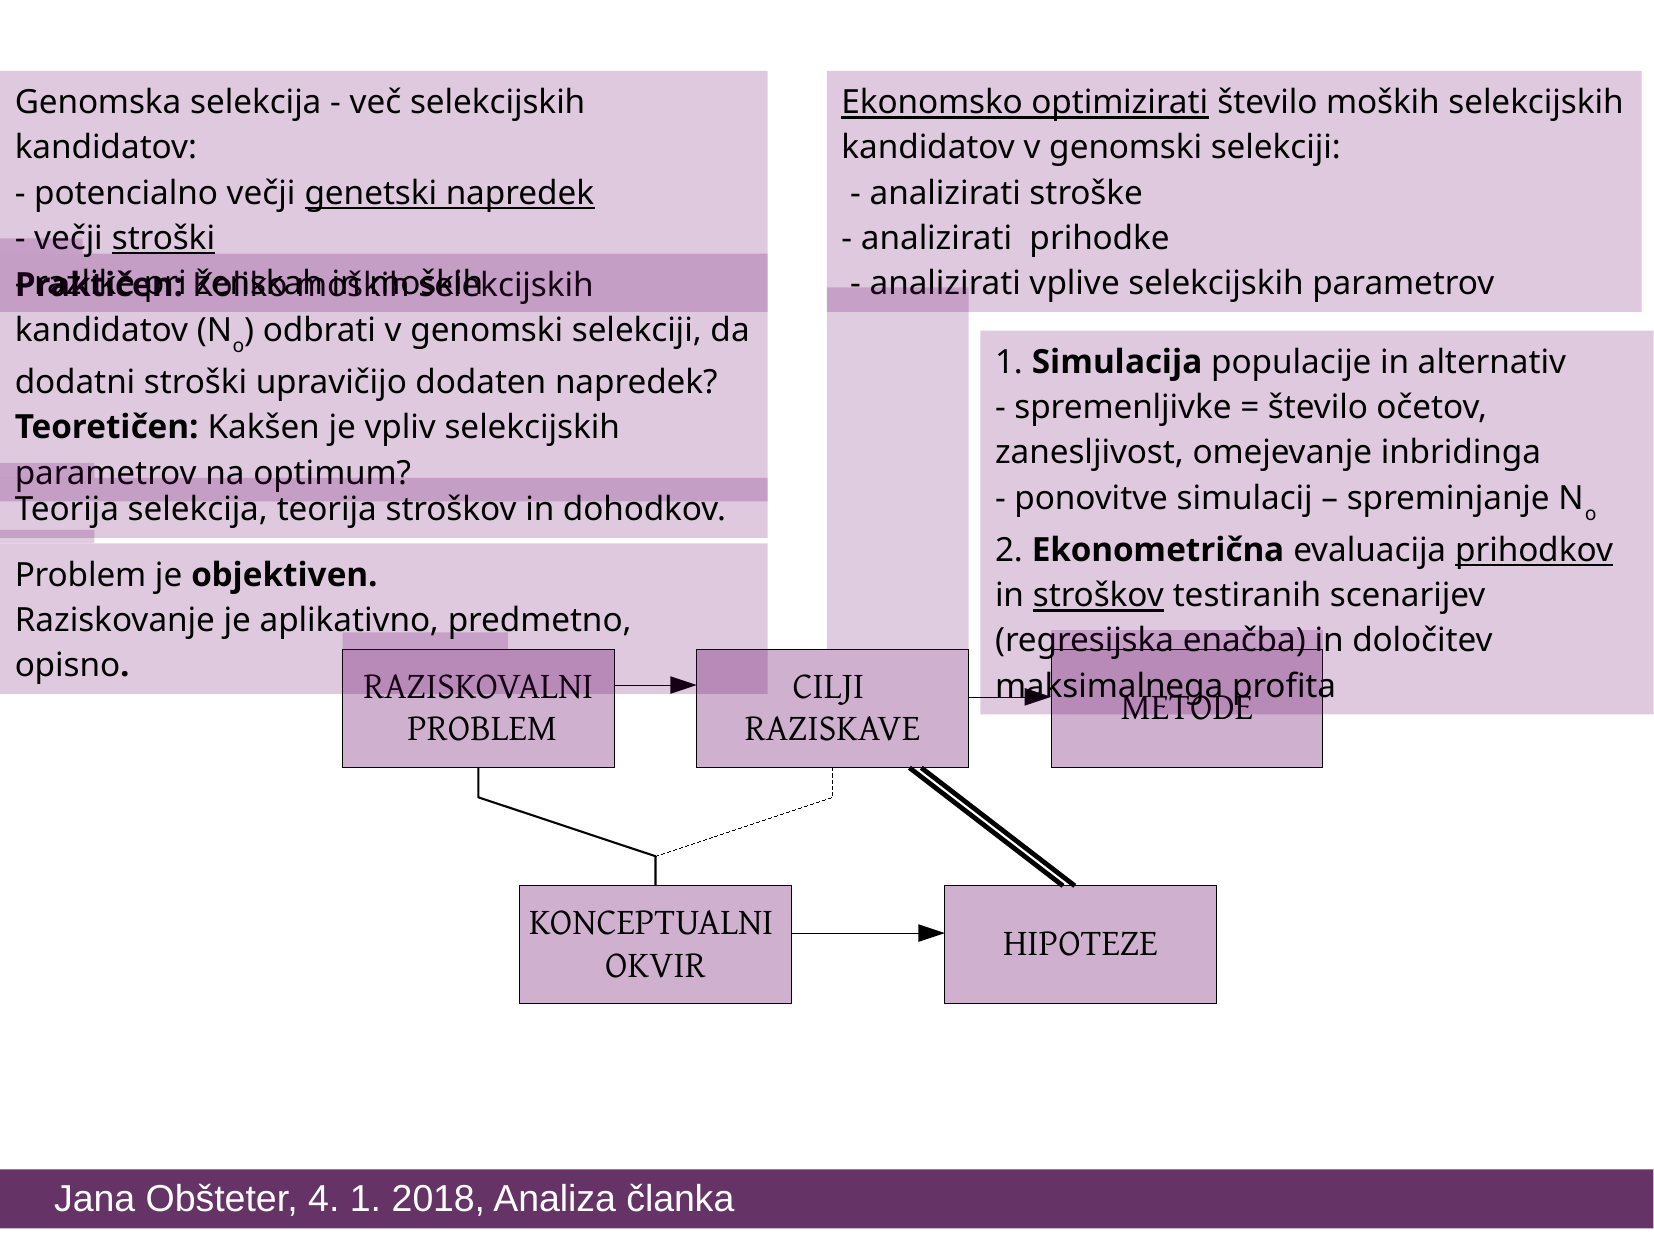

Genomska selekcija - več selekcijskih kandidatov:
- potencialno večji genetski napredek
- večji stroški
- razlike pri ženskah in moških
Ekonomsko optimizirati število moških selekcijskih kandidatov v genomski selekciji:
 - analizirati stroške
- analizirati prihodke
 - analizirati vplive selekcijskih parametrov
Praktičen: Koliko moških selekcijskih kandidatov (No) odbrati v genomski selekciji, da dodatni stroški upravičijo dodaten napredek?
Teoretičen: Kakšen je vpliv selekcijskih parametrov na optimum?
1. Simulacija populacije in alternativ
- spremenljivke = število očetov, zanesljivost, omejevanje inbridinga
- ponovitve simulacij – spreminjanje No
2. Ekonometrična evaluacija prihodkov in stroškov testiranih scenarijev (regresijska enačba) in določitev maksimalnega profita
Teorija selekcija, teorija stroškov in dohodkov.
Problem je objektiven.
Raziskovanje je aplikativno, predmetno, opisno.
RAZISKOVALNI
 PROBLEM
CILJI
RAZISKAVE
METODE
KONCEPTUALNI
OKVIR
HIPOTEZE
 Jana Obšteter, 4. 1. 2018, Analiza članka